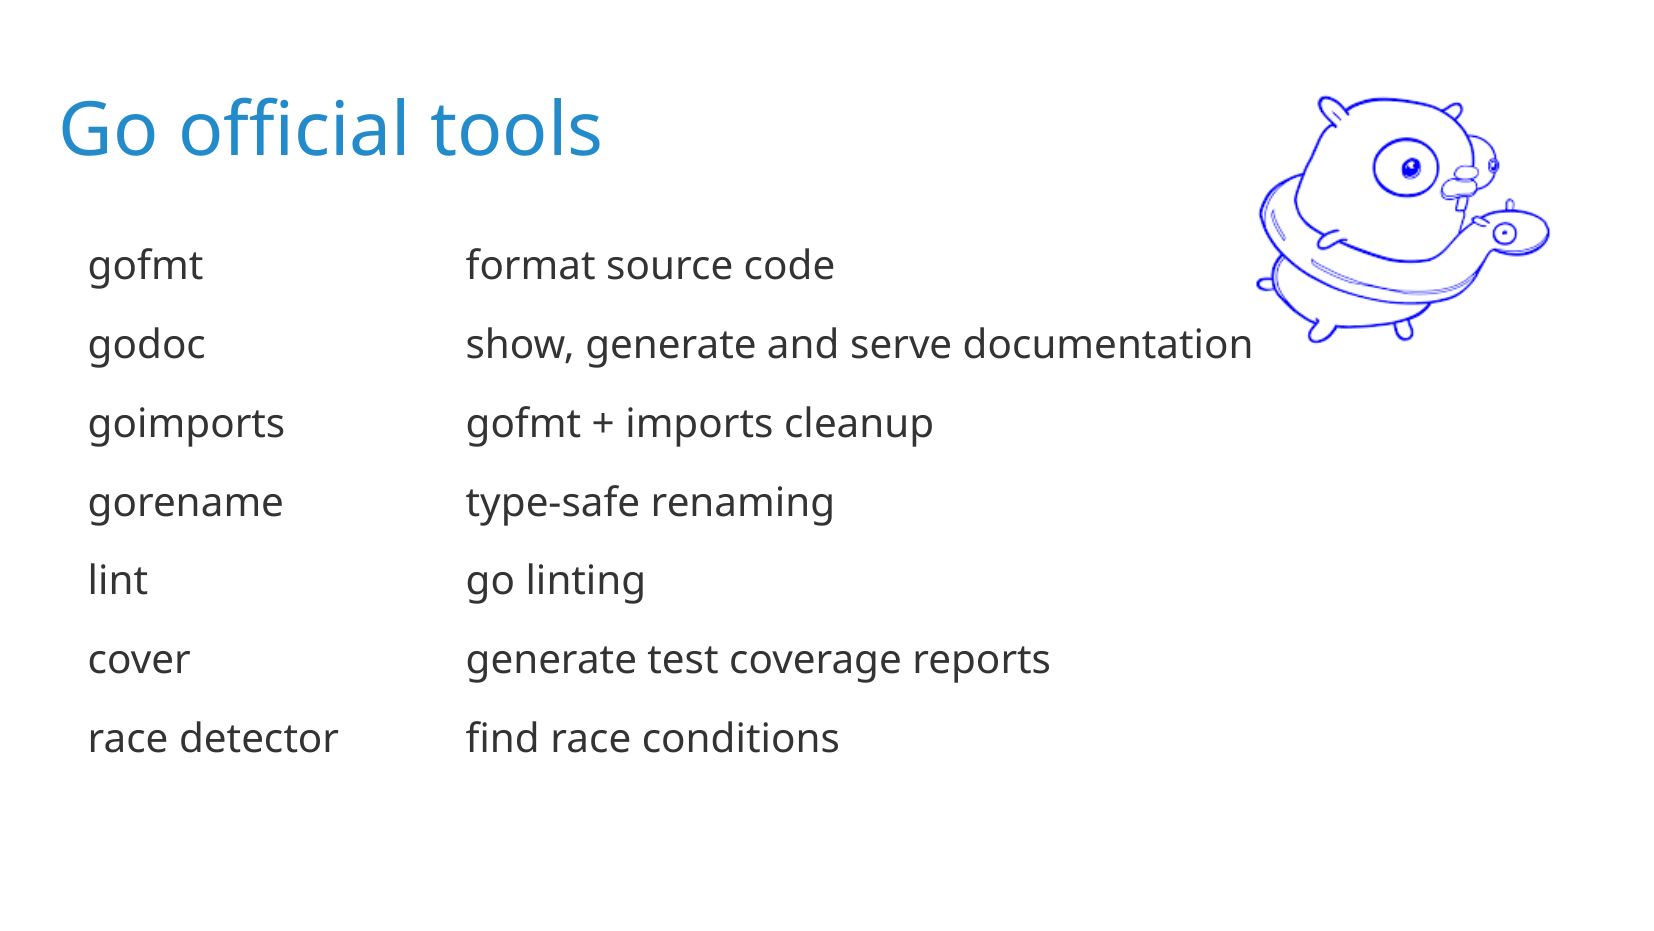

# Go official tools
gofmt
godoc
goimports
gorename
lint
cover
race detector
format source code
show, generate and serve documentation
gofmt + imports cleanup
type-safe renaming
go linting
generate test coverage reports
find race conditions